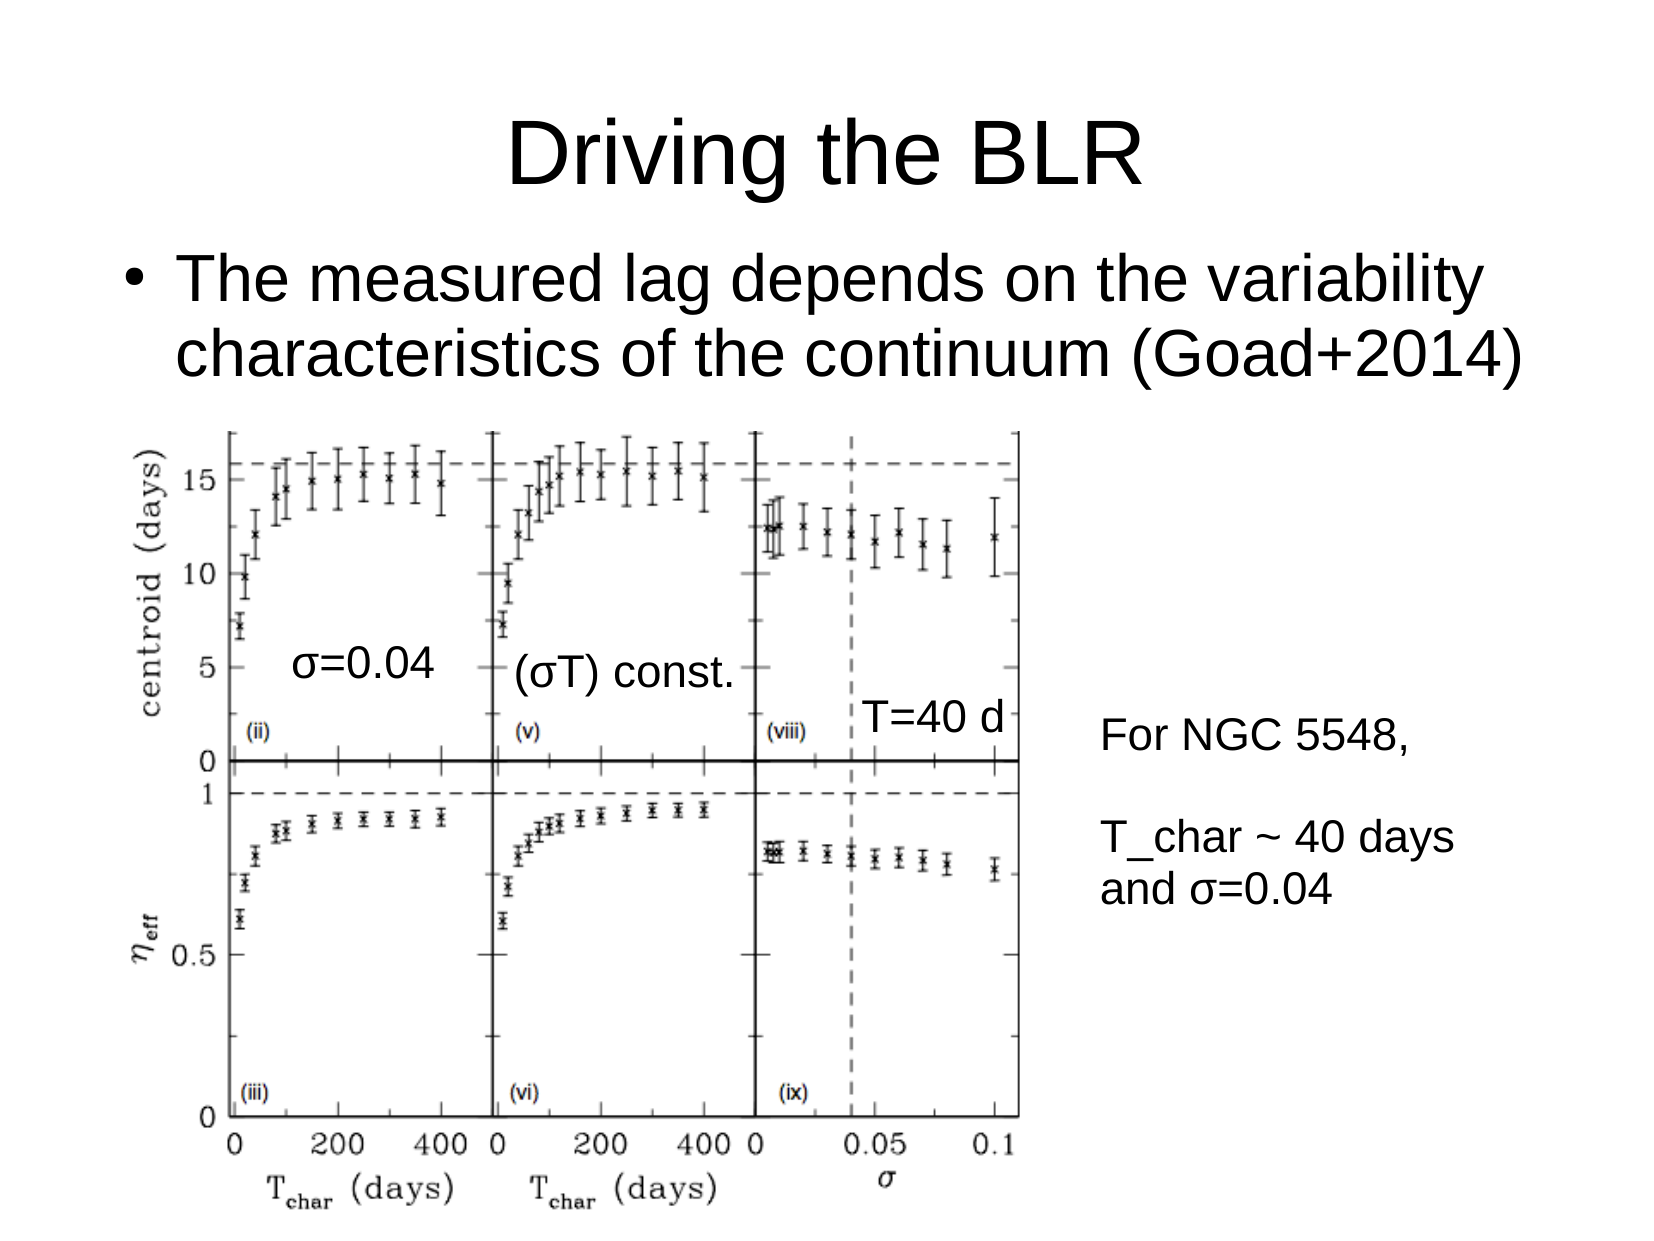

# Driving the BLR
The measured lag depends on the variability characteristics of the continuum (Goad+2014)
σ=0.04
(σT) const.
T=40 d
For NGC 5548,
T_char ~ 40 days
and σ=0.04